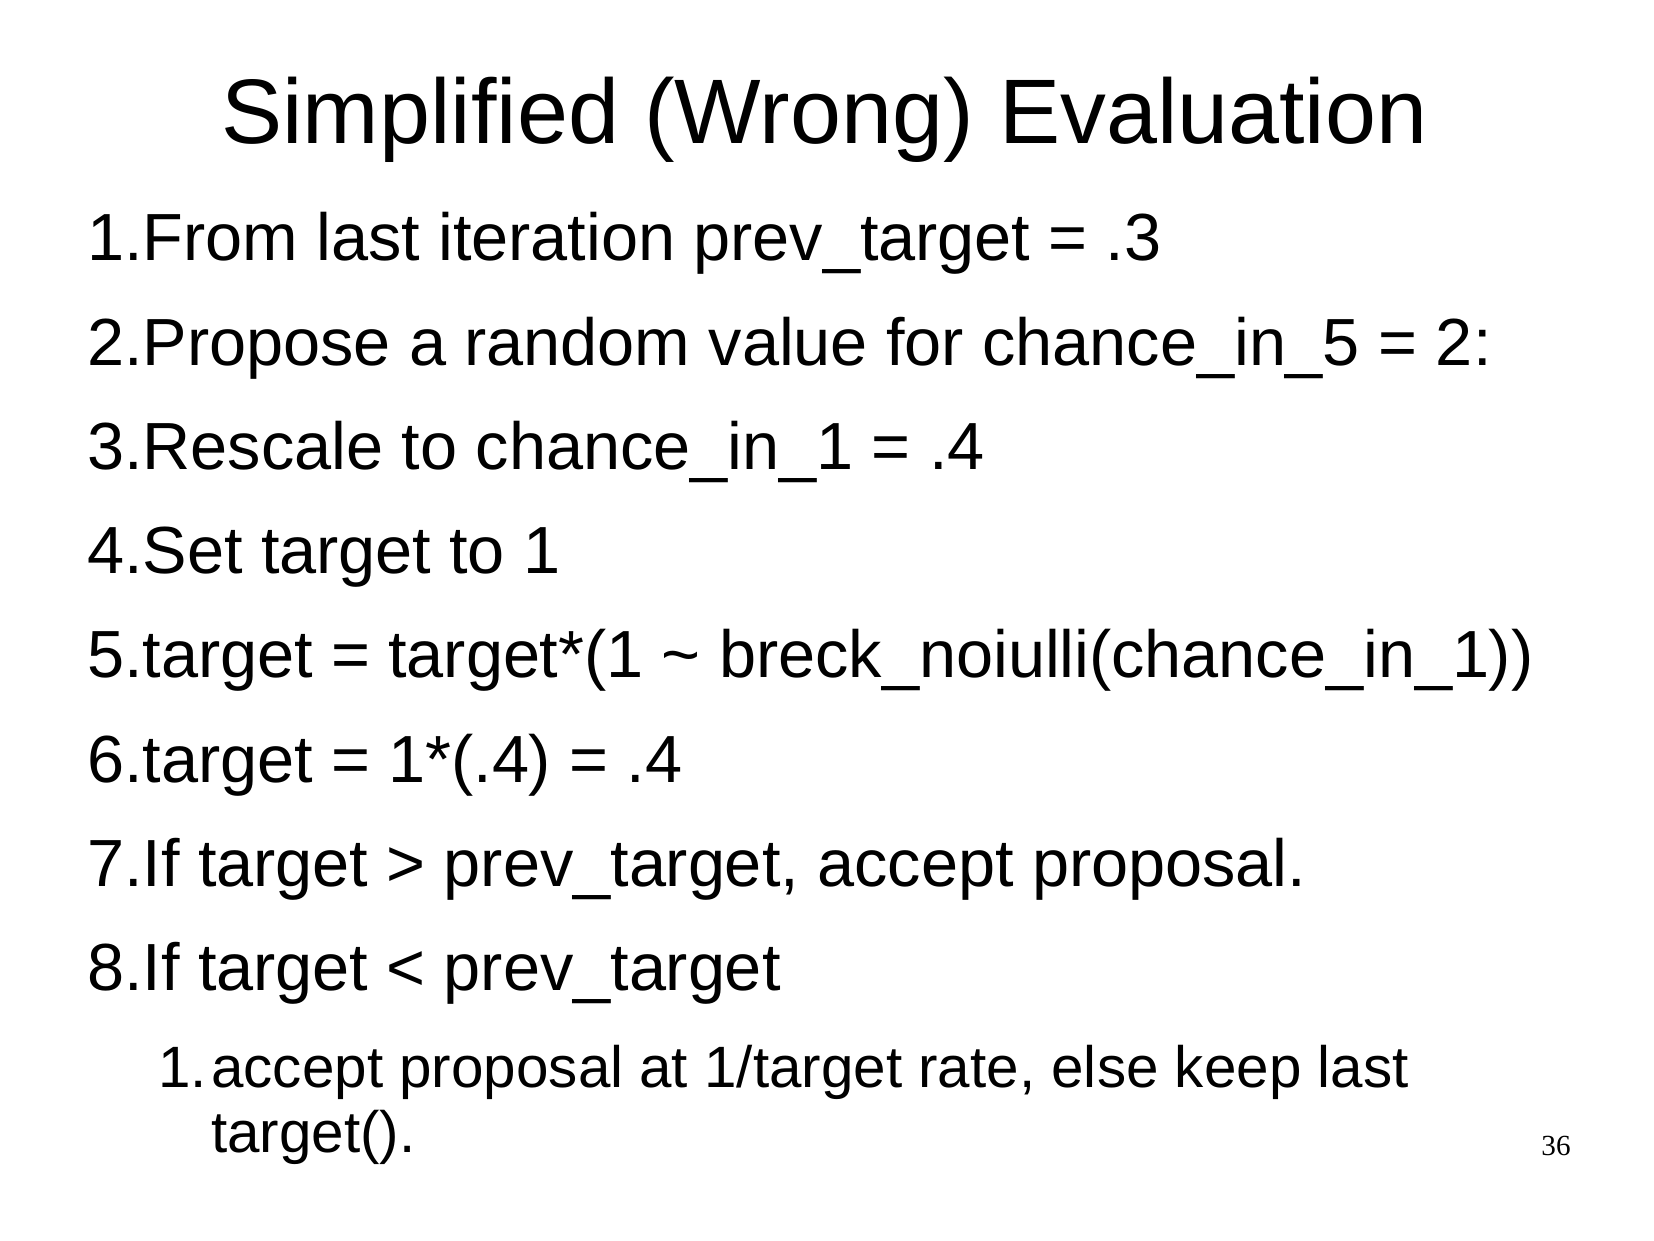

# Simplified (Wrong) Evaluation
From last iteration prev_target = .3
Propose a random value for chance_in_5 = 2:
Rescale to chance_in_1 = .4
Set target to 1
target = target*(1 ~ breck_noiulli(chance_in_1))
target = 1*(.4) = .4
If target > prev_target, accept proposal.
If target < prev_target
accept proposal at 1/target rate, else keep last target().
36